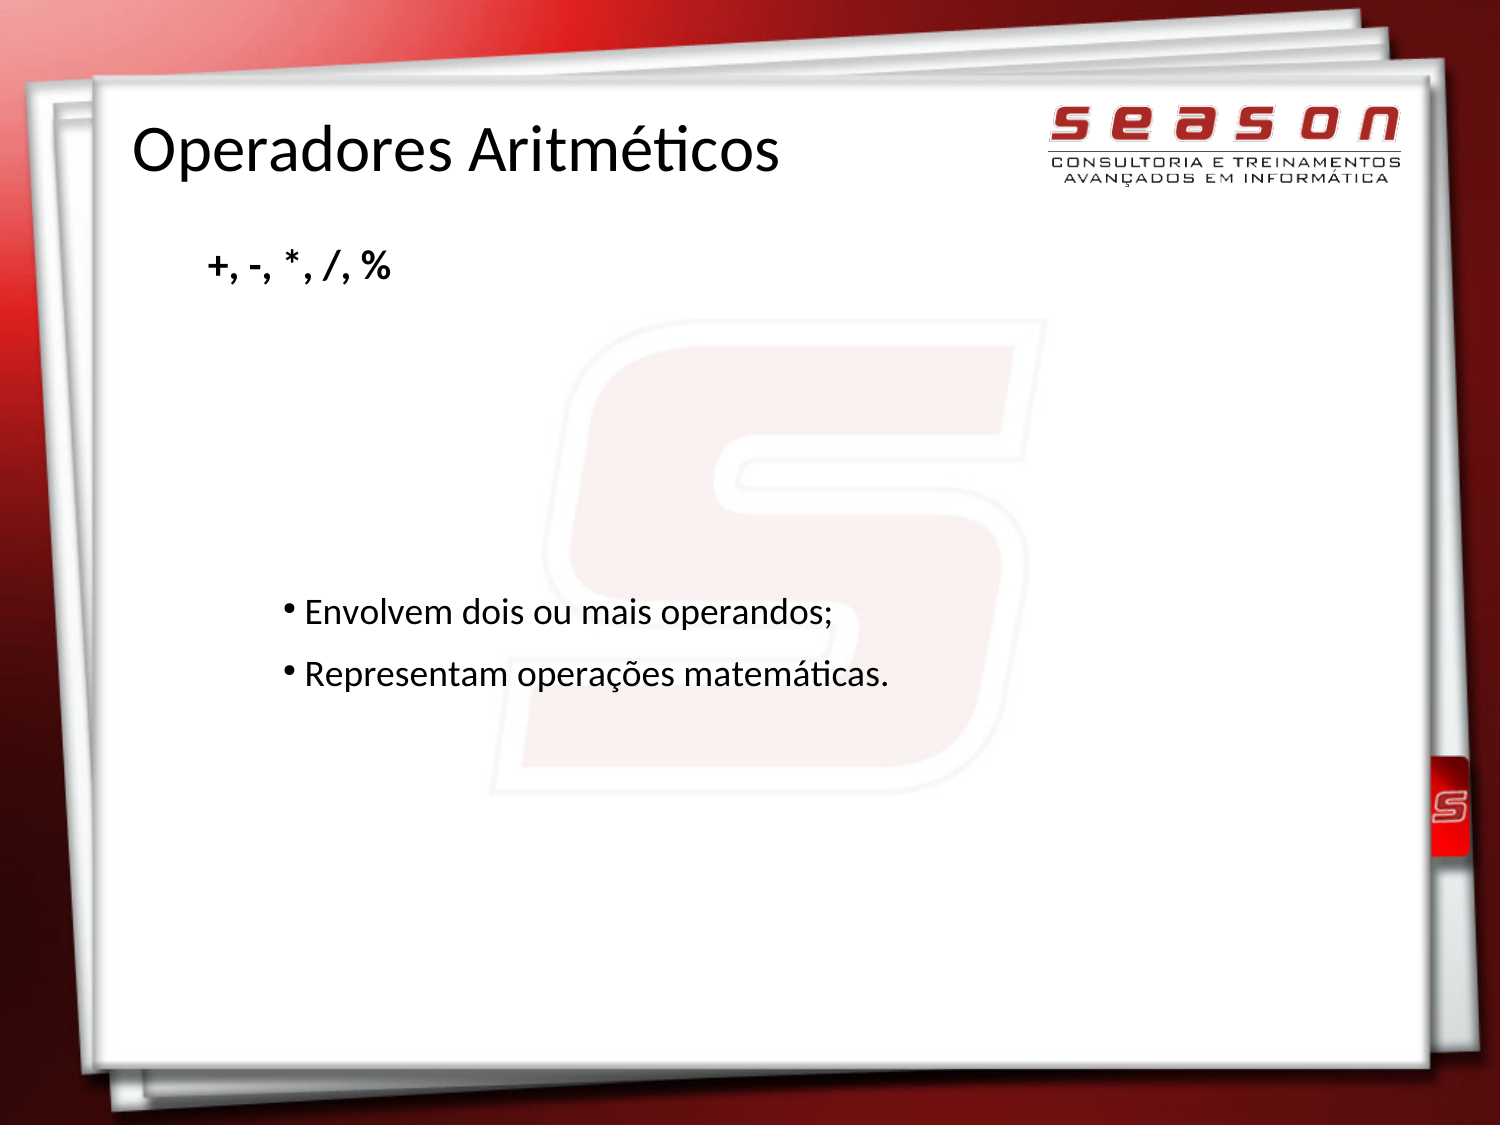

# Operadores Aritméticos
+, -, *, /, %
 Envolvem dois ou mais operandos;
 Representam operações matemáticas.